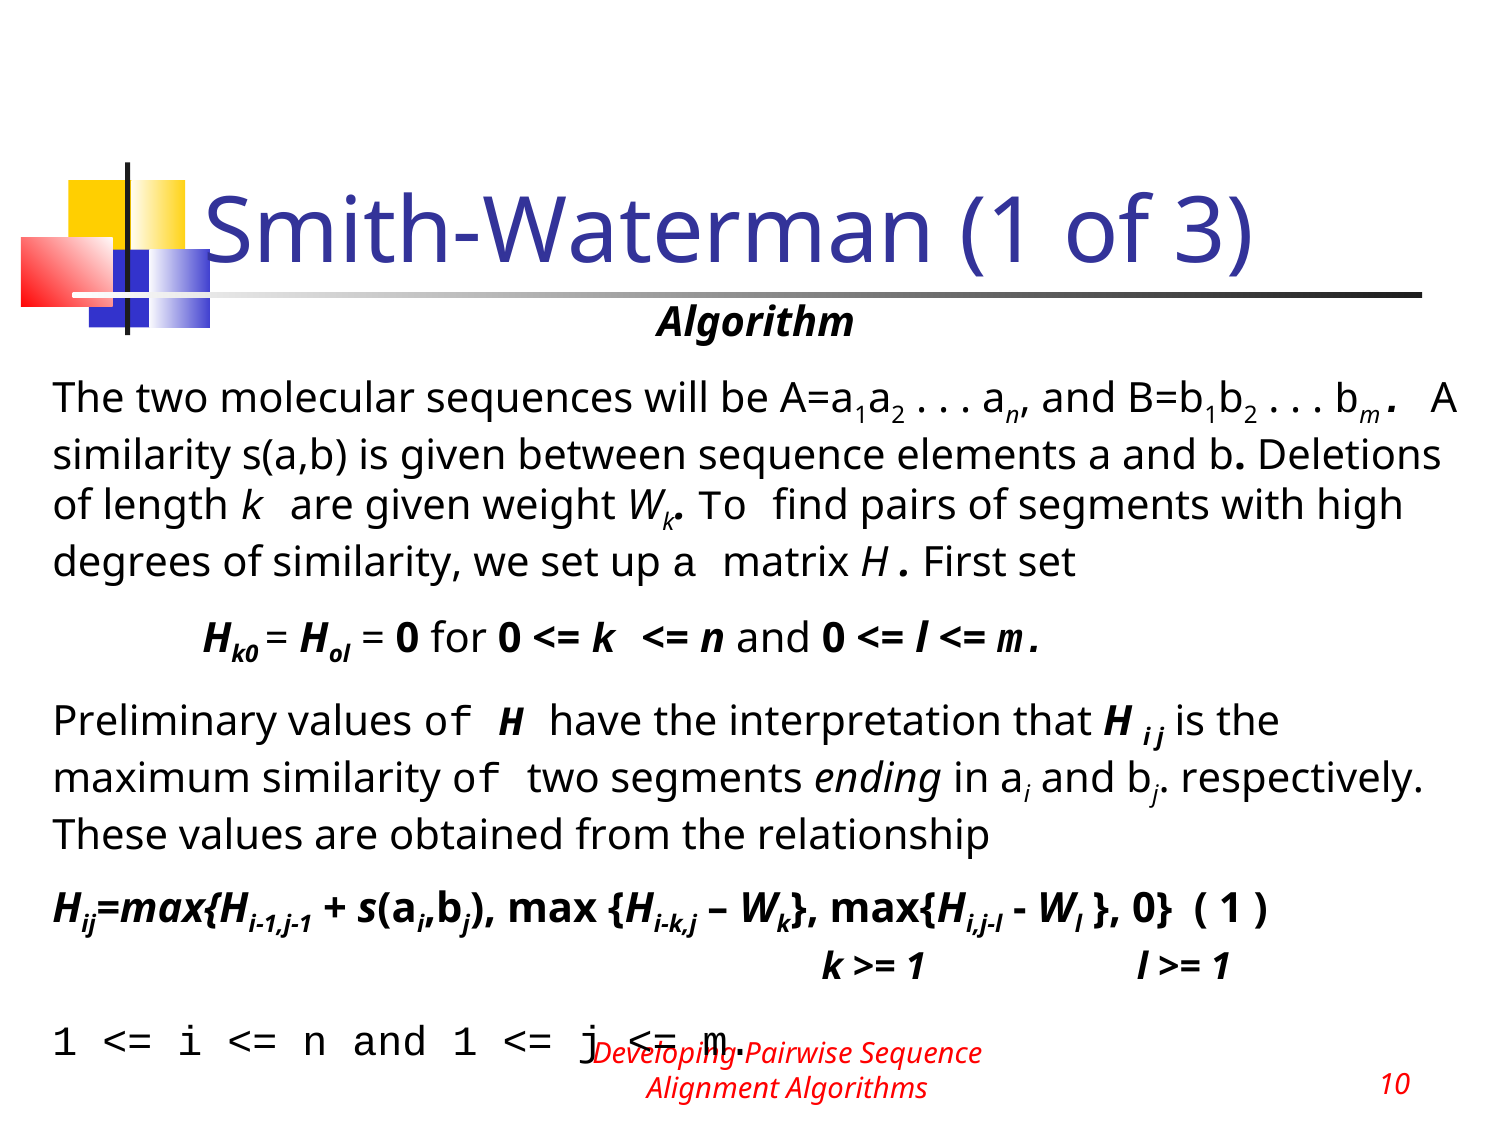

# Smith-Waterman (1 of 3)
Algorithm
The two molecular sequences will be A=a1a2 . . . an, and B=b1b2 . . . bm. A similarity s(a,b) is given between sequence elements a and b. Deletions of length k are given weight Wk. To find pairs of segments with high degrees of similarity, we set up a matrix H . First set
	Hk0 = Hol = 0 for 0 <= k <= n and 0 <= l <= m.
Preliminary values of H have the interpretation that H i j is the maximum similarity of two segments ending in ai and bj. respectively. These values are obtained from the relationship
Hij=max{Hi-1,j-1 + s(ai,bj), max {Hi-k,j – Wk}, max{Hi,j-l - Wl }, 0} ( 1 ) 			 k >= 1	 l >= 1
1 <= i <= n and 1 <= j <= m.
Developing Pairwise Sequence Alignment Algorithms